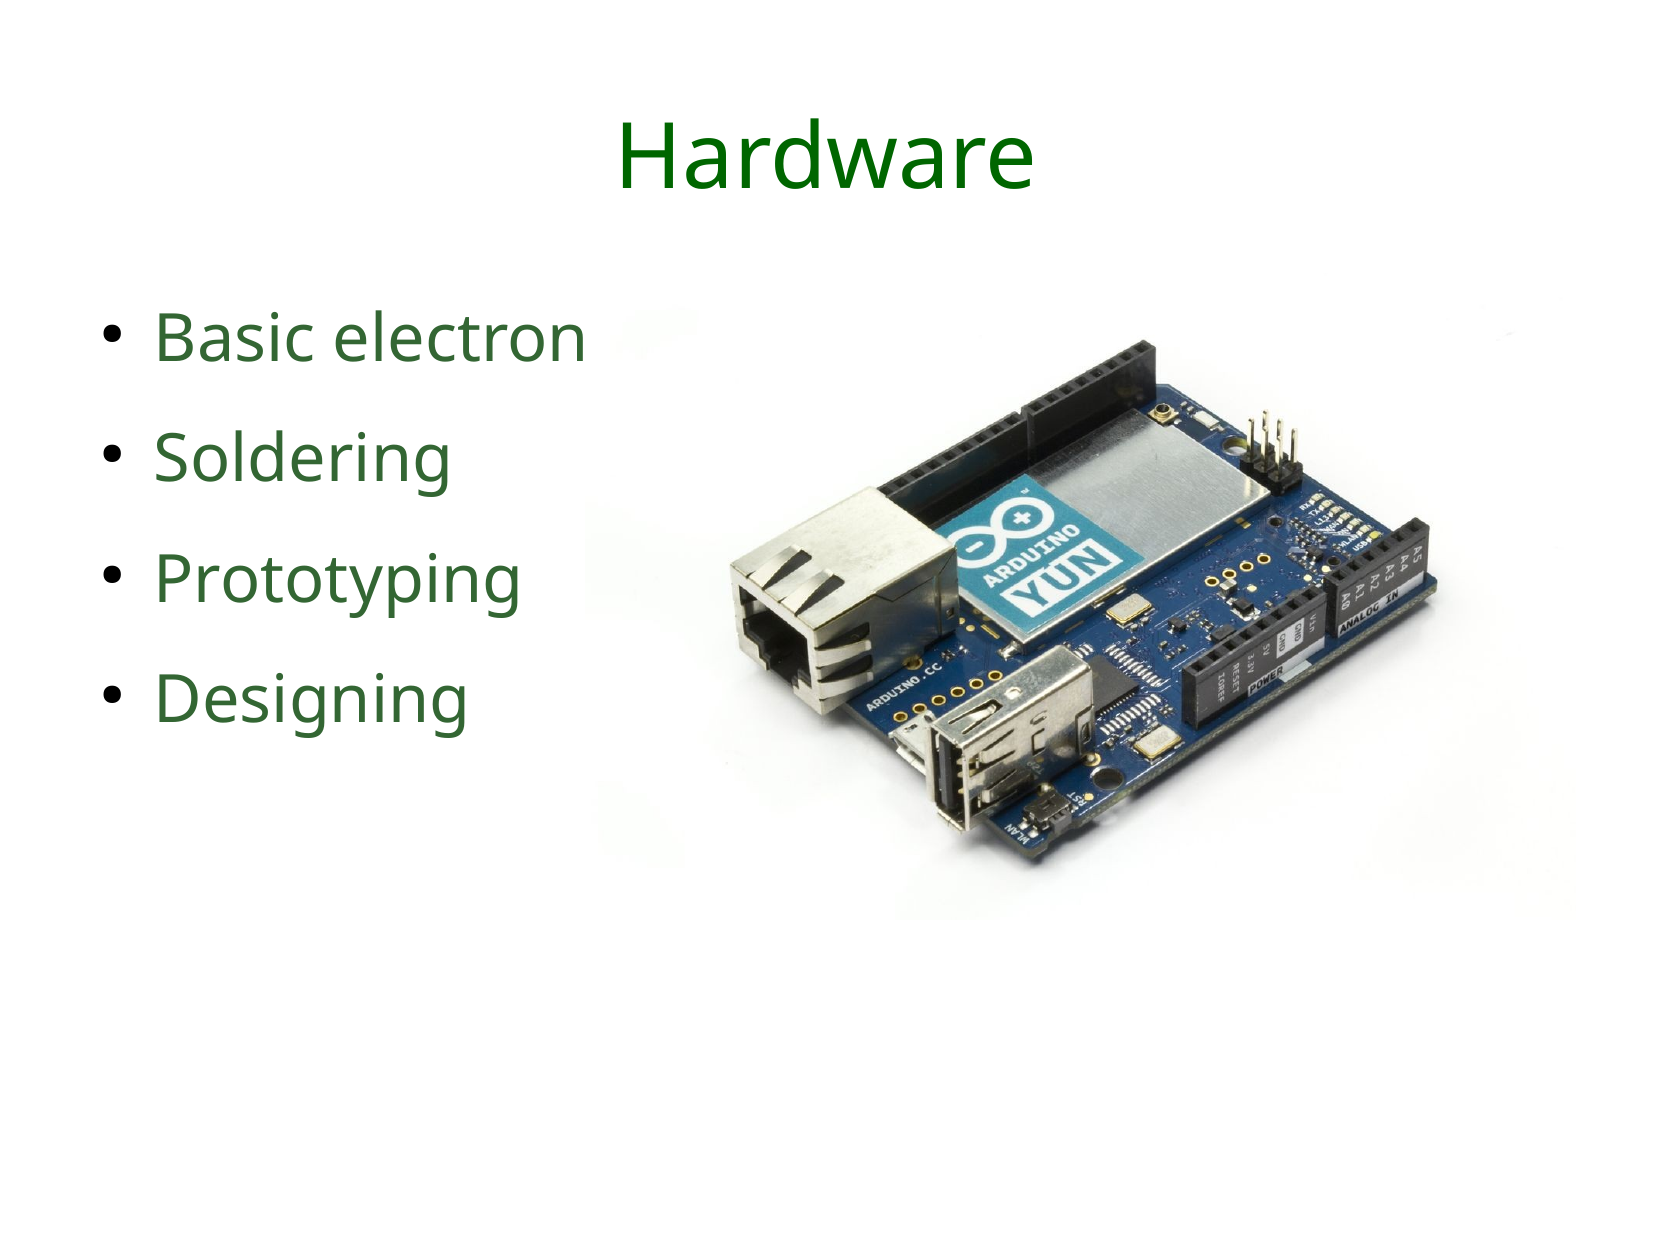

# Hardware
Basic electronics
Soldering
Prototyping
Designing